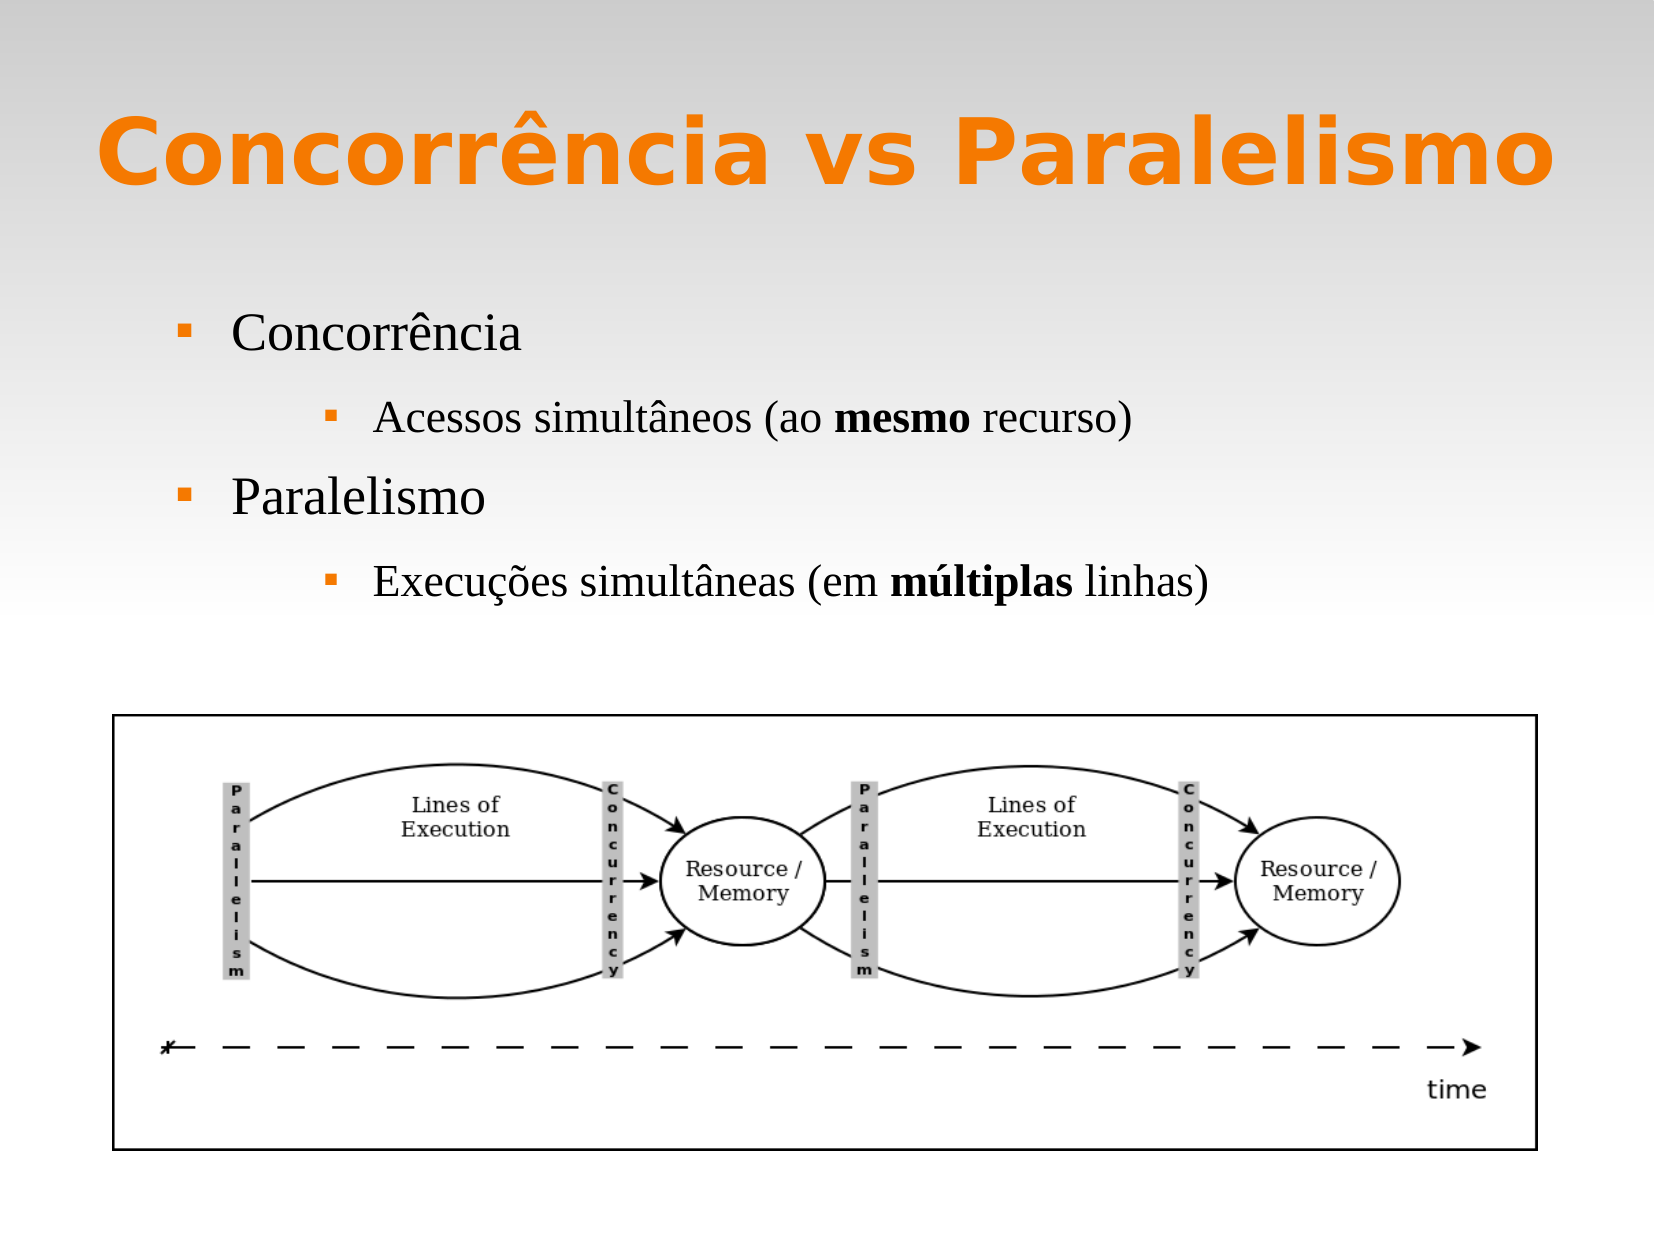

# Concorrência vs Paralelismo
Concorrência
Acessos simultâneos (ao mesmo recurso)
Paralelismo
Execuções simultâneas (em múltiplas linhas)